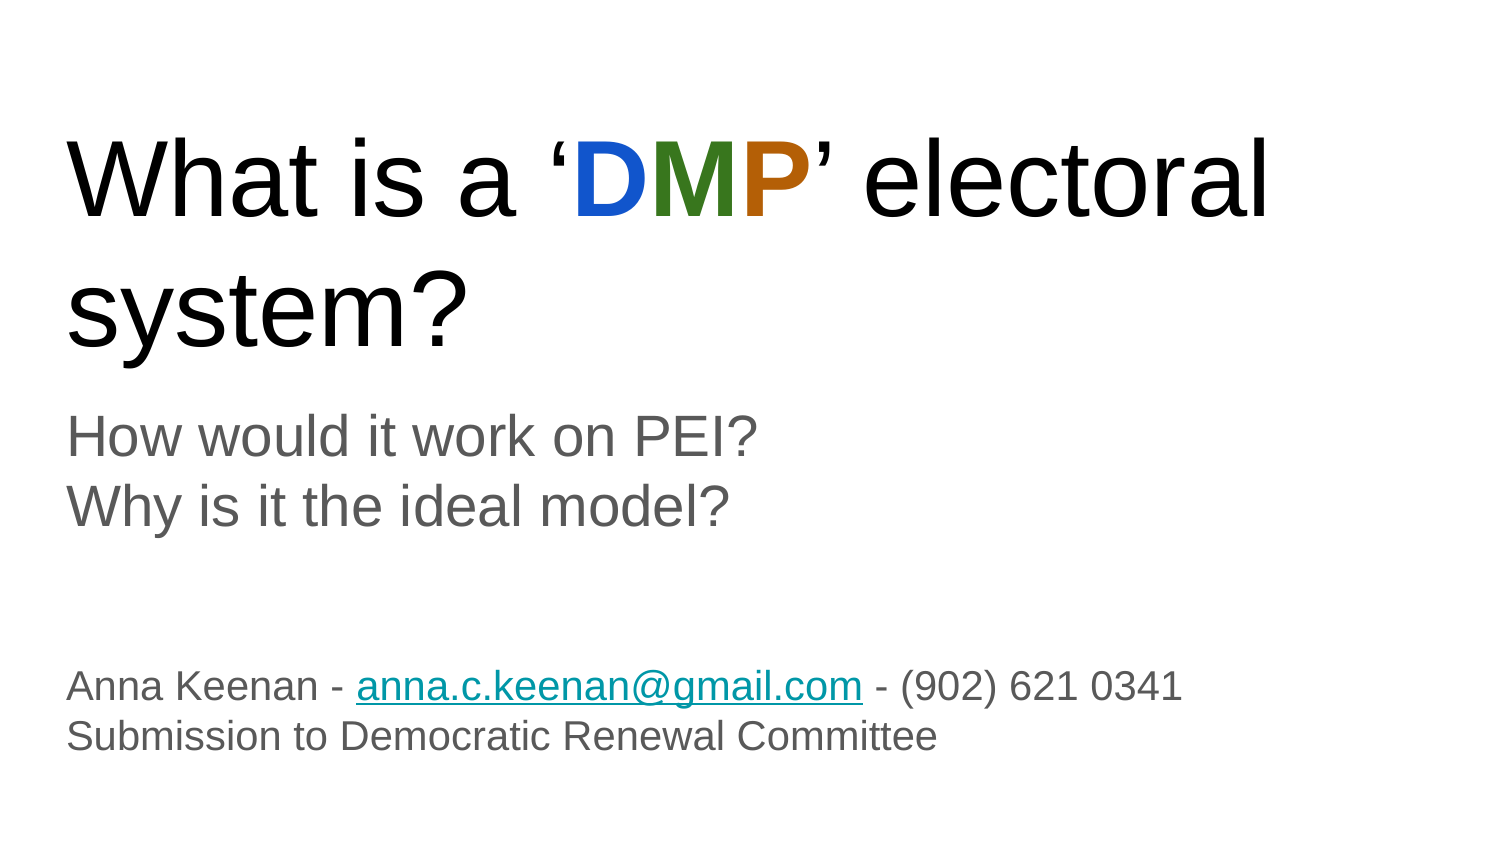

# What is a ‘DMP’ electoral system?
How would it work on PEI?
Why is it the ideal model?
Anna Keenan - anna.c.keenan@gmail.com - (902) 621 0341
Submission to Democratic Renewal Committee